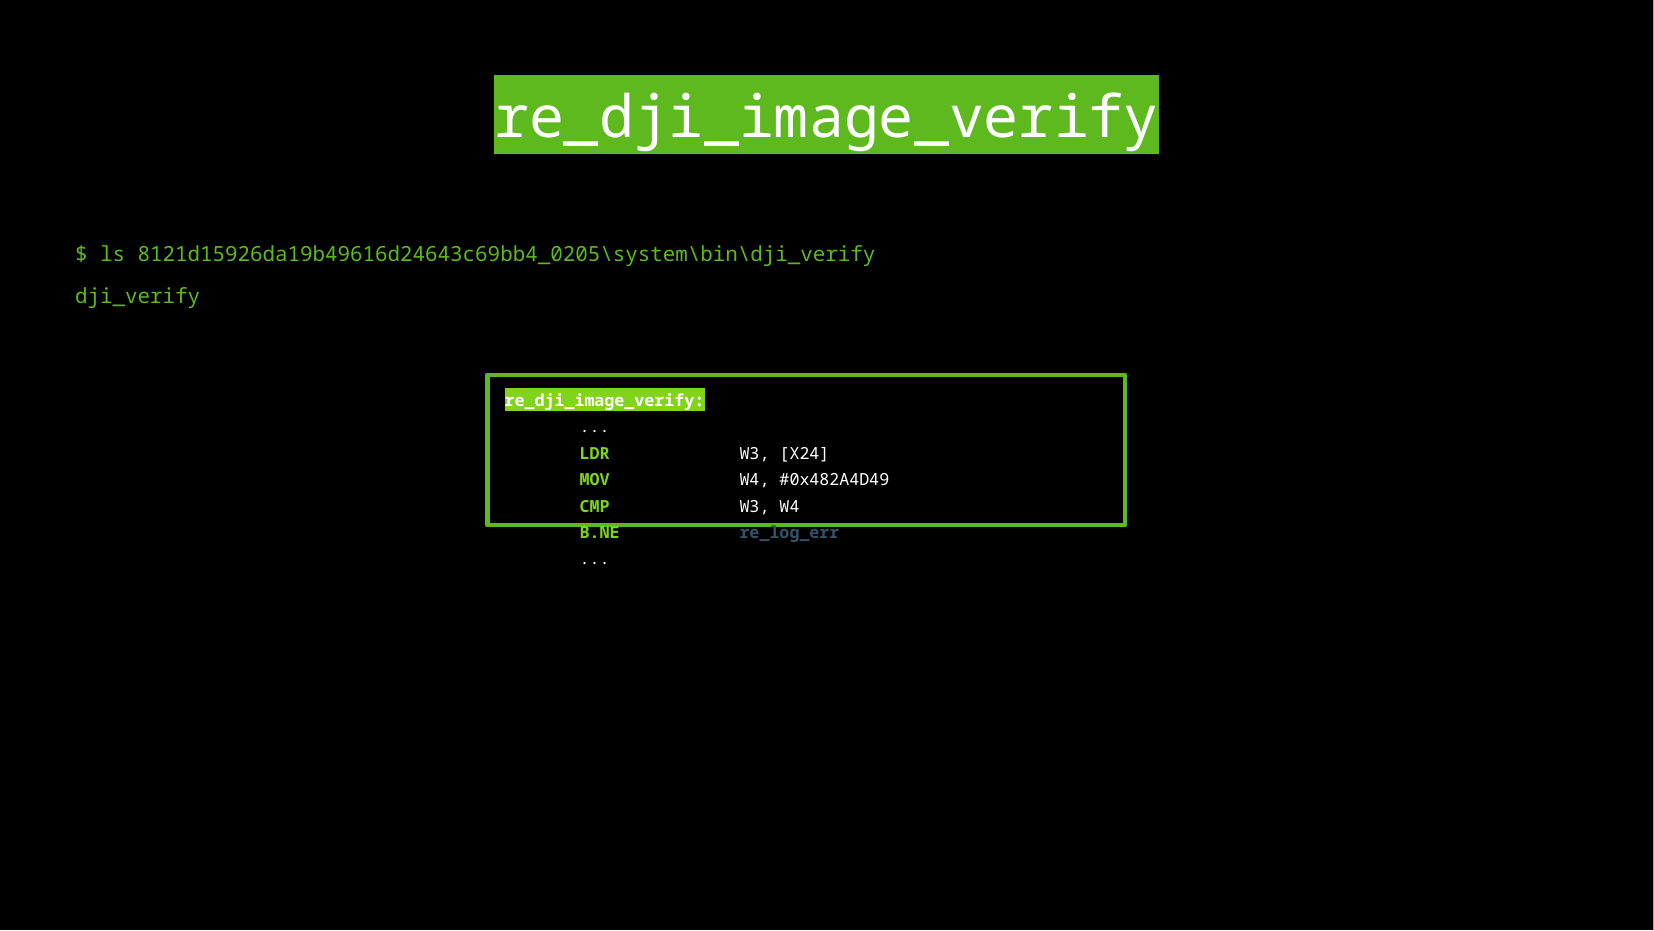

# re_dji_image_verify
$ ls 8121d15926da19b49616d24643c69bb4_0205\system\bin\dji_verify
dji_verify
re_dji_image_verify:
	...
	LDR W3, [X24]
	MOV W4, #0x482A4D49
	CMP W3, W4
	B.NE re_log_err
	...